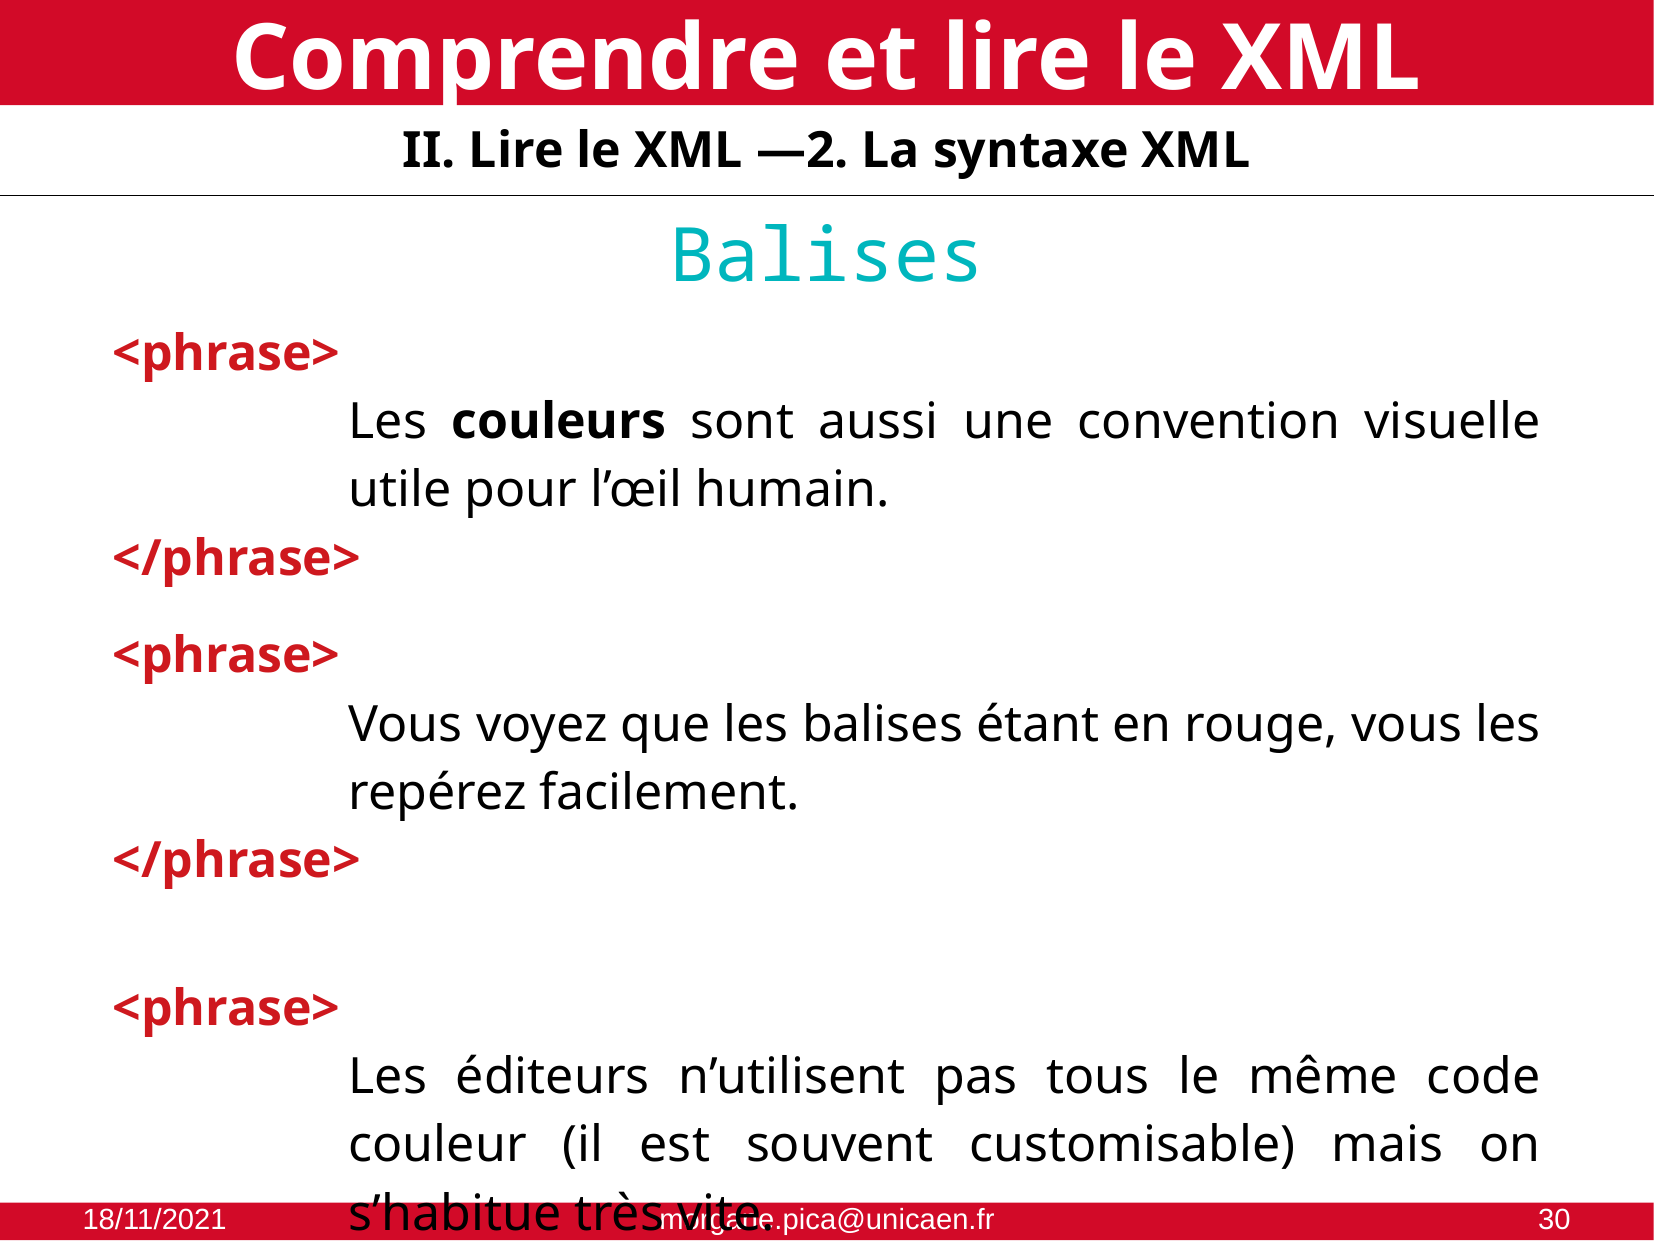

# Comprendre et lire le XML
II. Lire le XML —2. La syntaxe XML
Balises
<phrase>
Les couleurs sont aussi une convention visuelle utile pour l’œil humain.
</phrase>
<phrase>
Vous voyez que les balises étant en rouge, vous les repérez facilement.
</phrase>
<phrase>
Les éditeurs n’utilisent pas tous le même code couleur (il est souvent customisable) mais on s’habitue très vite.
</phrase>
18/11/2021
morgane.pica@unicaen.fr
30